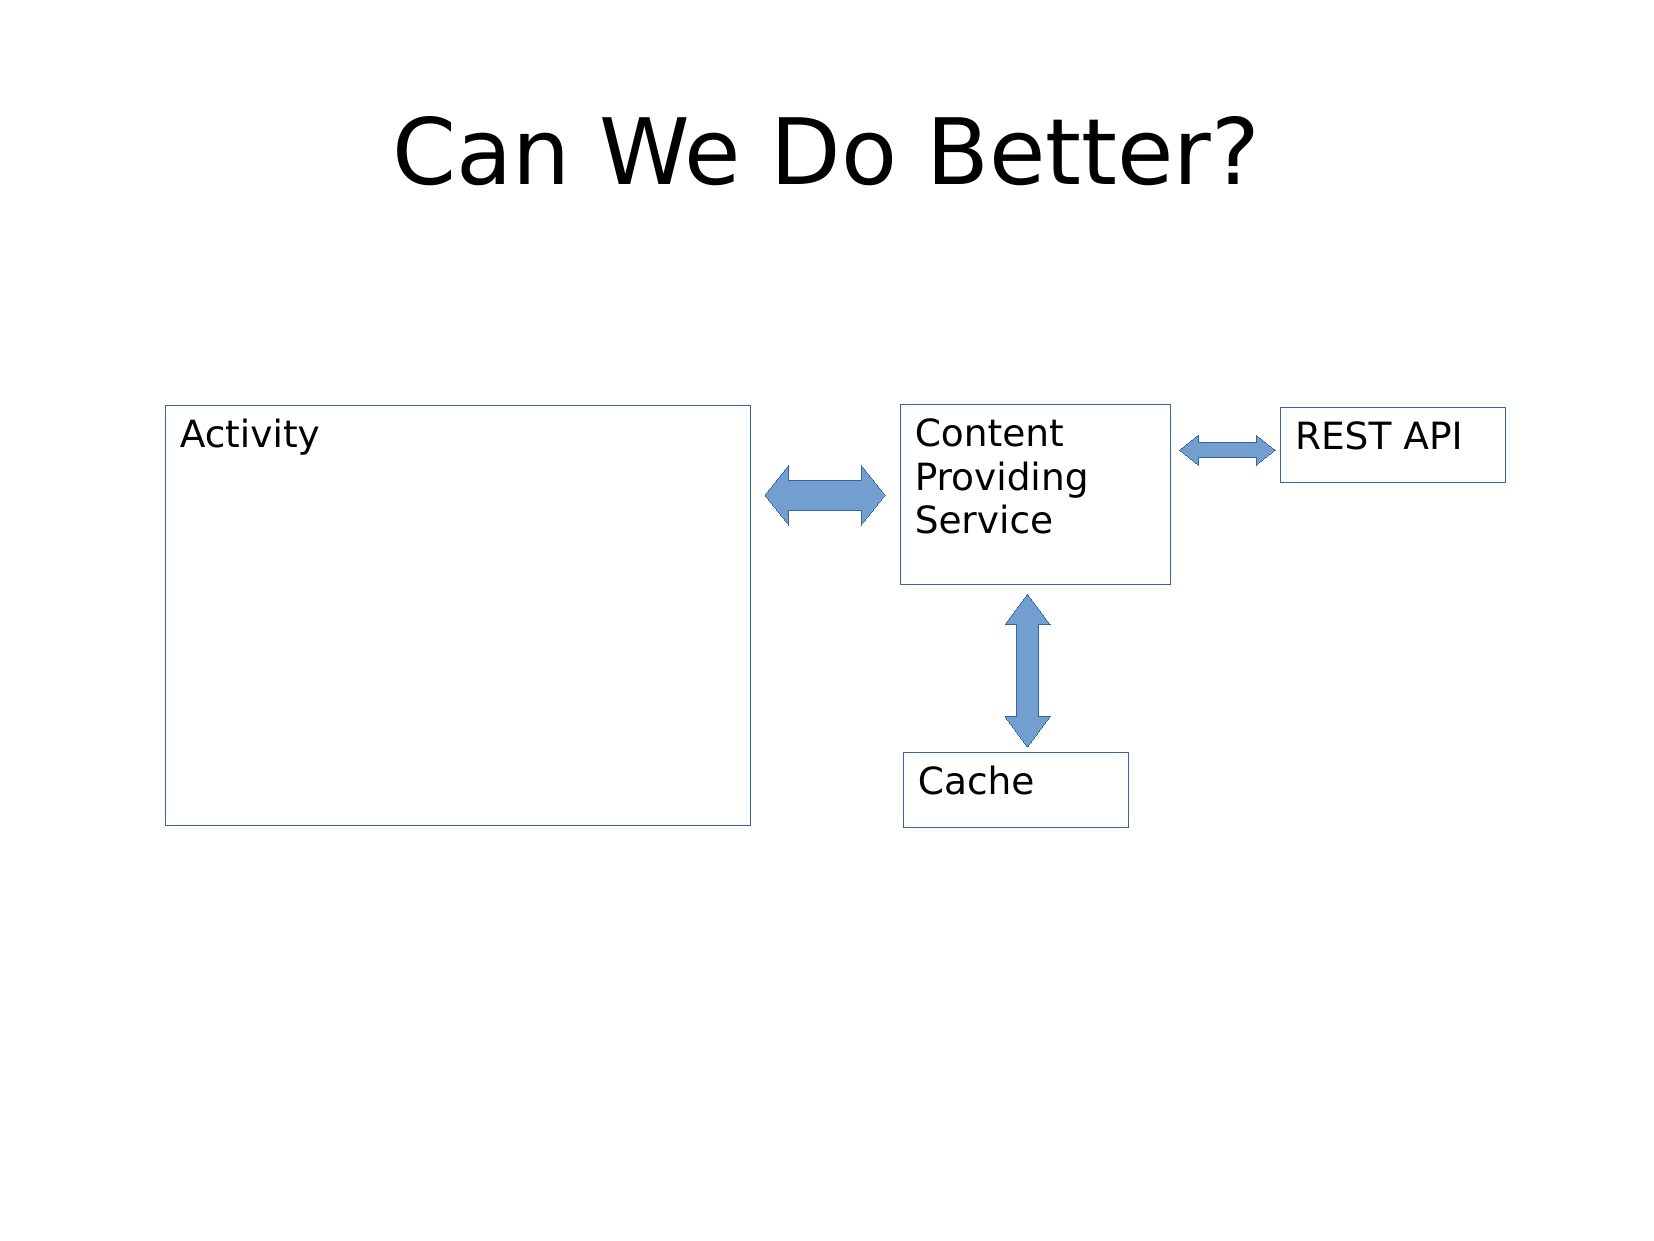

# Can We Do Better?
Content
Providing
Service
Activity
Activity
REST API
Cache